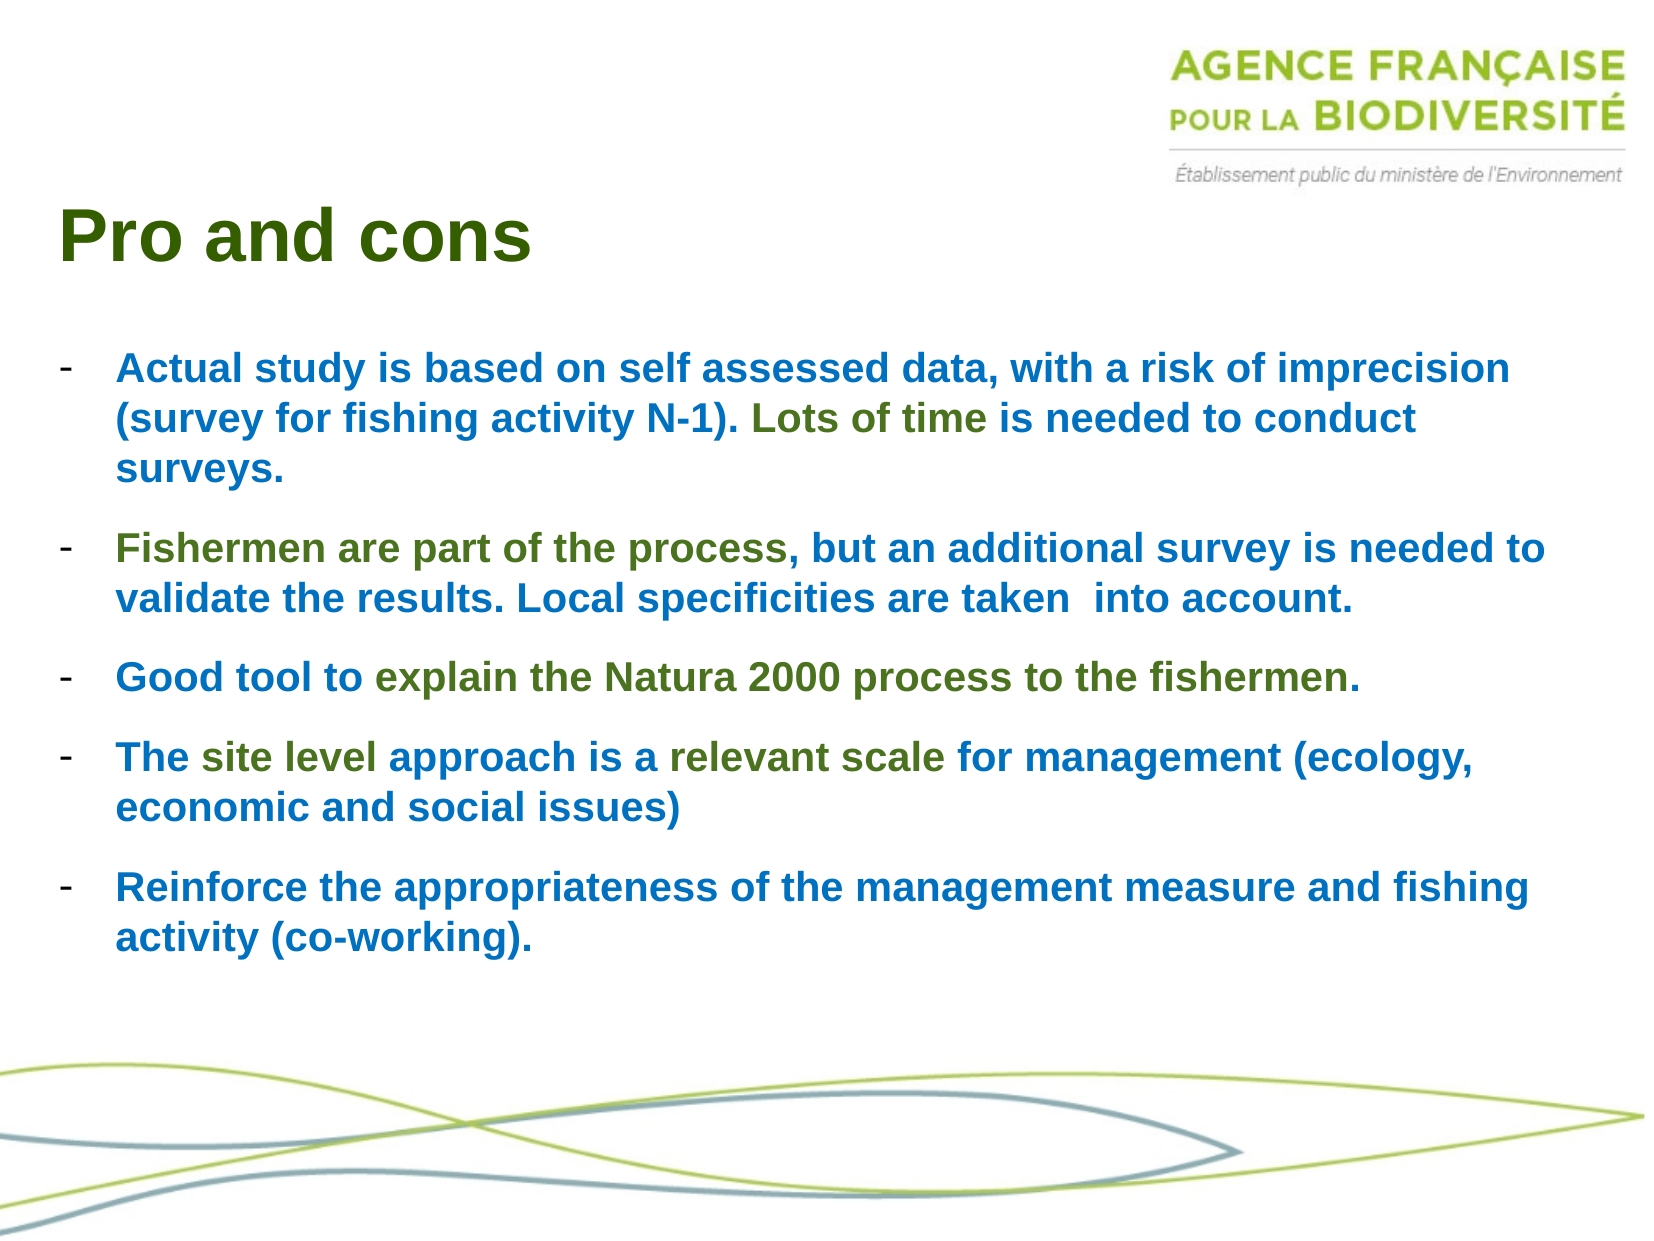

# Pro and cons
Actual study is based on self assessed data, with a risk of imprecision (survey for fishing activity N-1). Lots of time is needed to conduct surveys.
Fishermen are part of the process, but an additional survey is needed to validate the results. Local specificities are taken into account.
Good tool to explain the Natura 2000 process to the fishermen.
The site level approach is a relevant scale for management (ecology, economic and social issues)
Reinforce the appropriateness of the management measure and fishing activity (co-working).